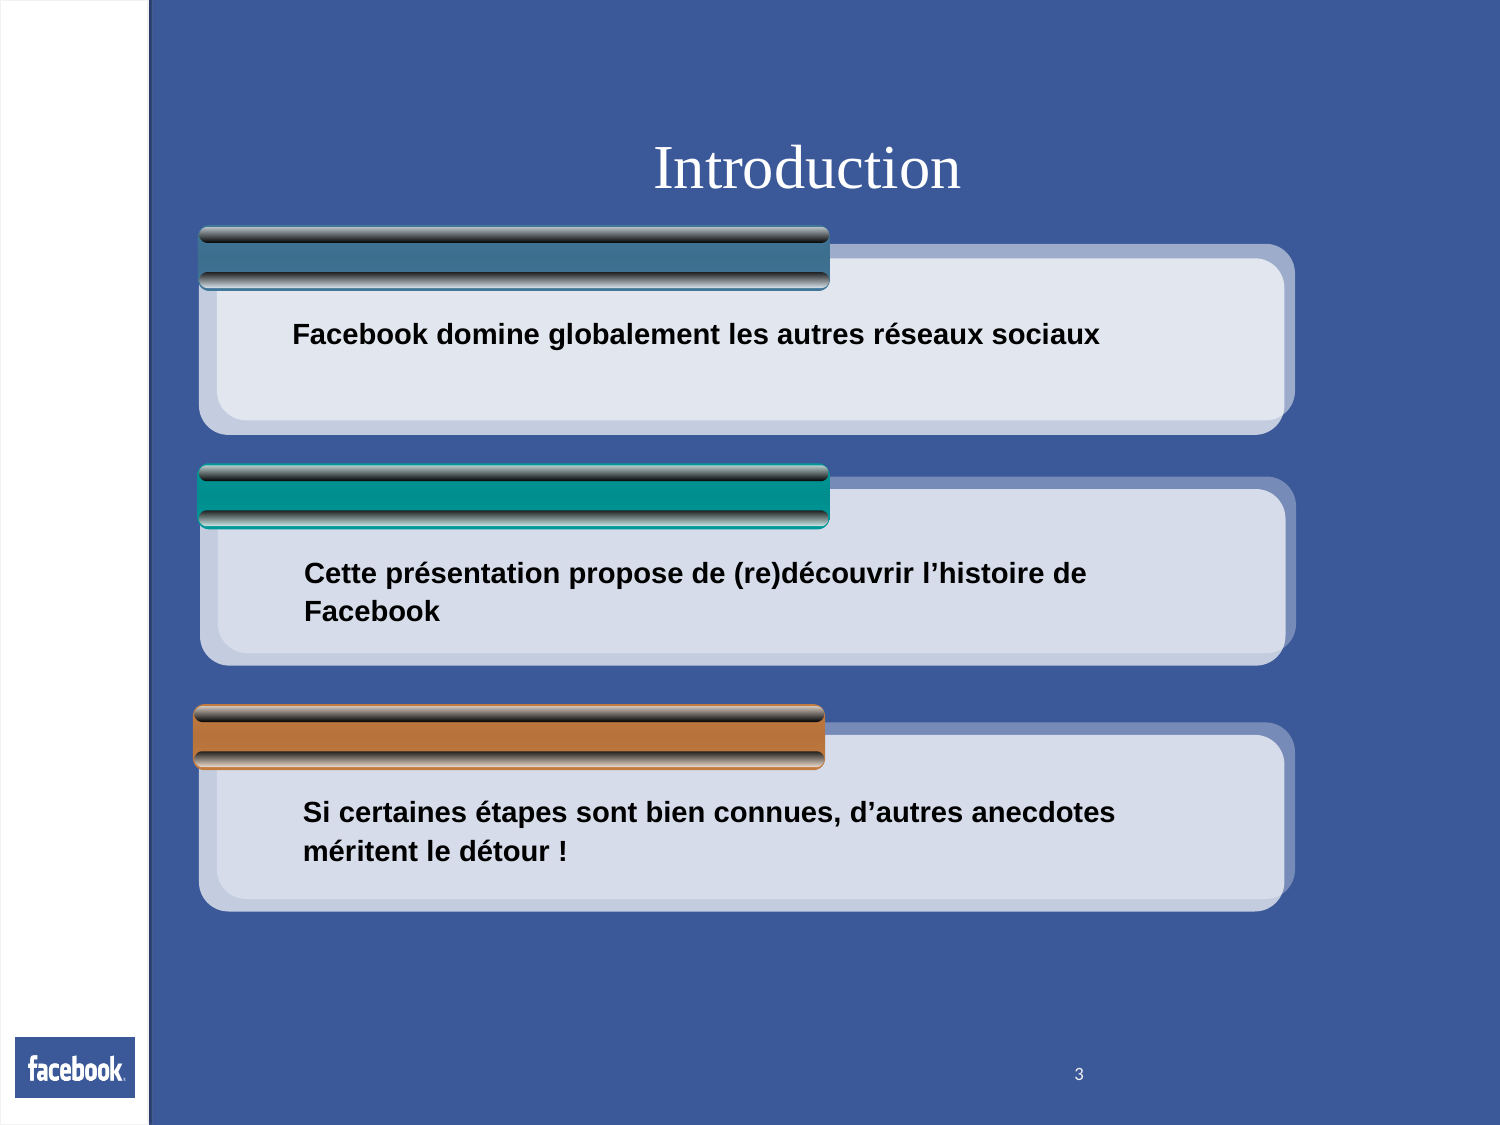

# Introduction
Facebook domine globalement les autres réseaux sociaux
Cette présentation propose de (re)découvrir l’histoire de Facebook
Si certaines étapes sont bien connues, d’autres anecdotes méritent le détour !